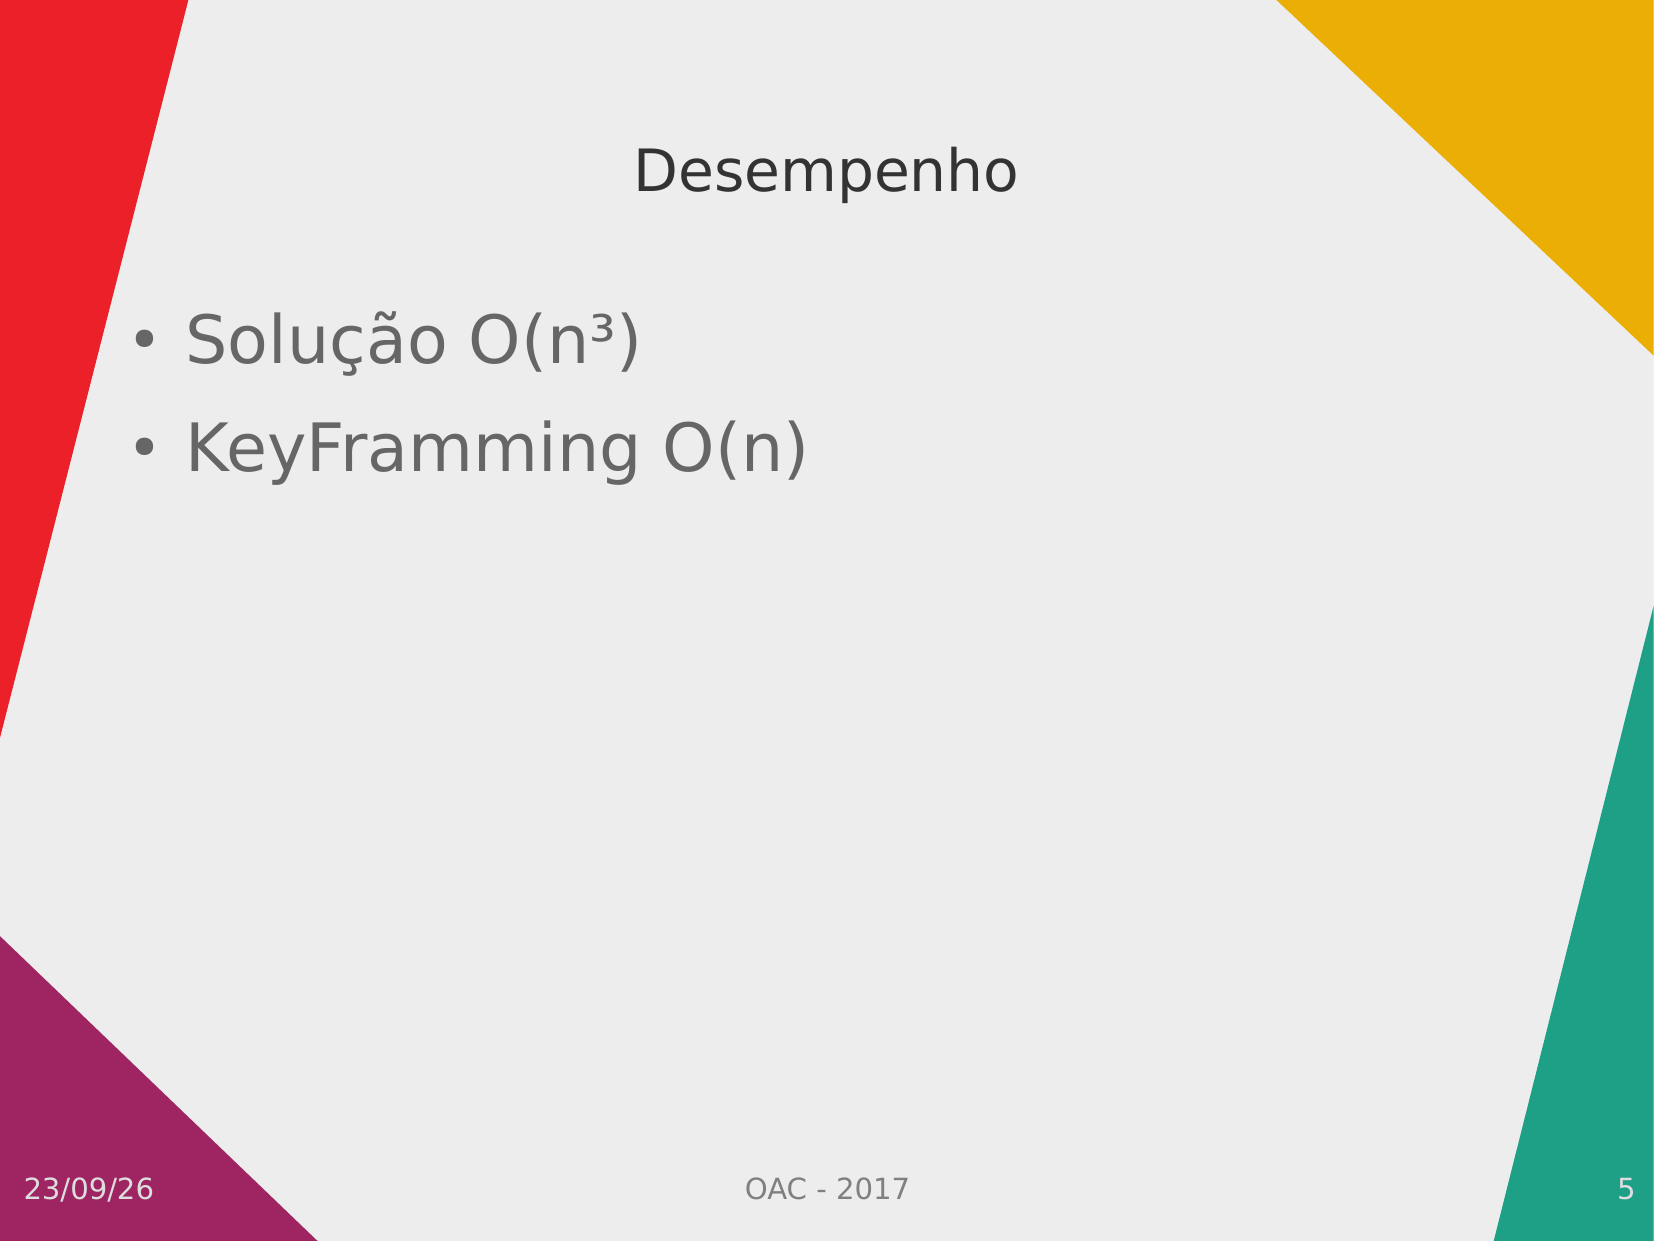

# Desempenho
Solução O(n³)
KeyFramming O(n)
OAC - 2017
5